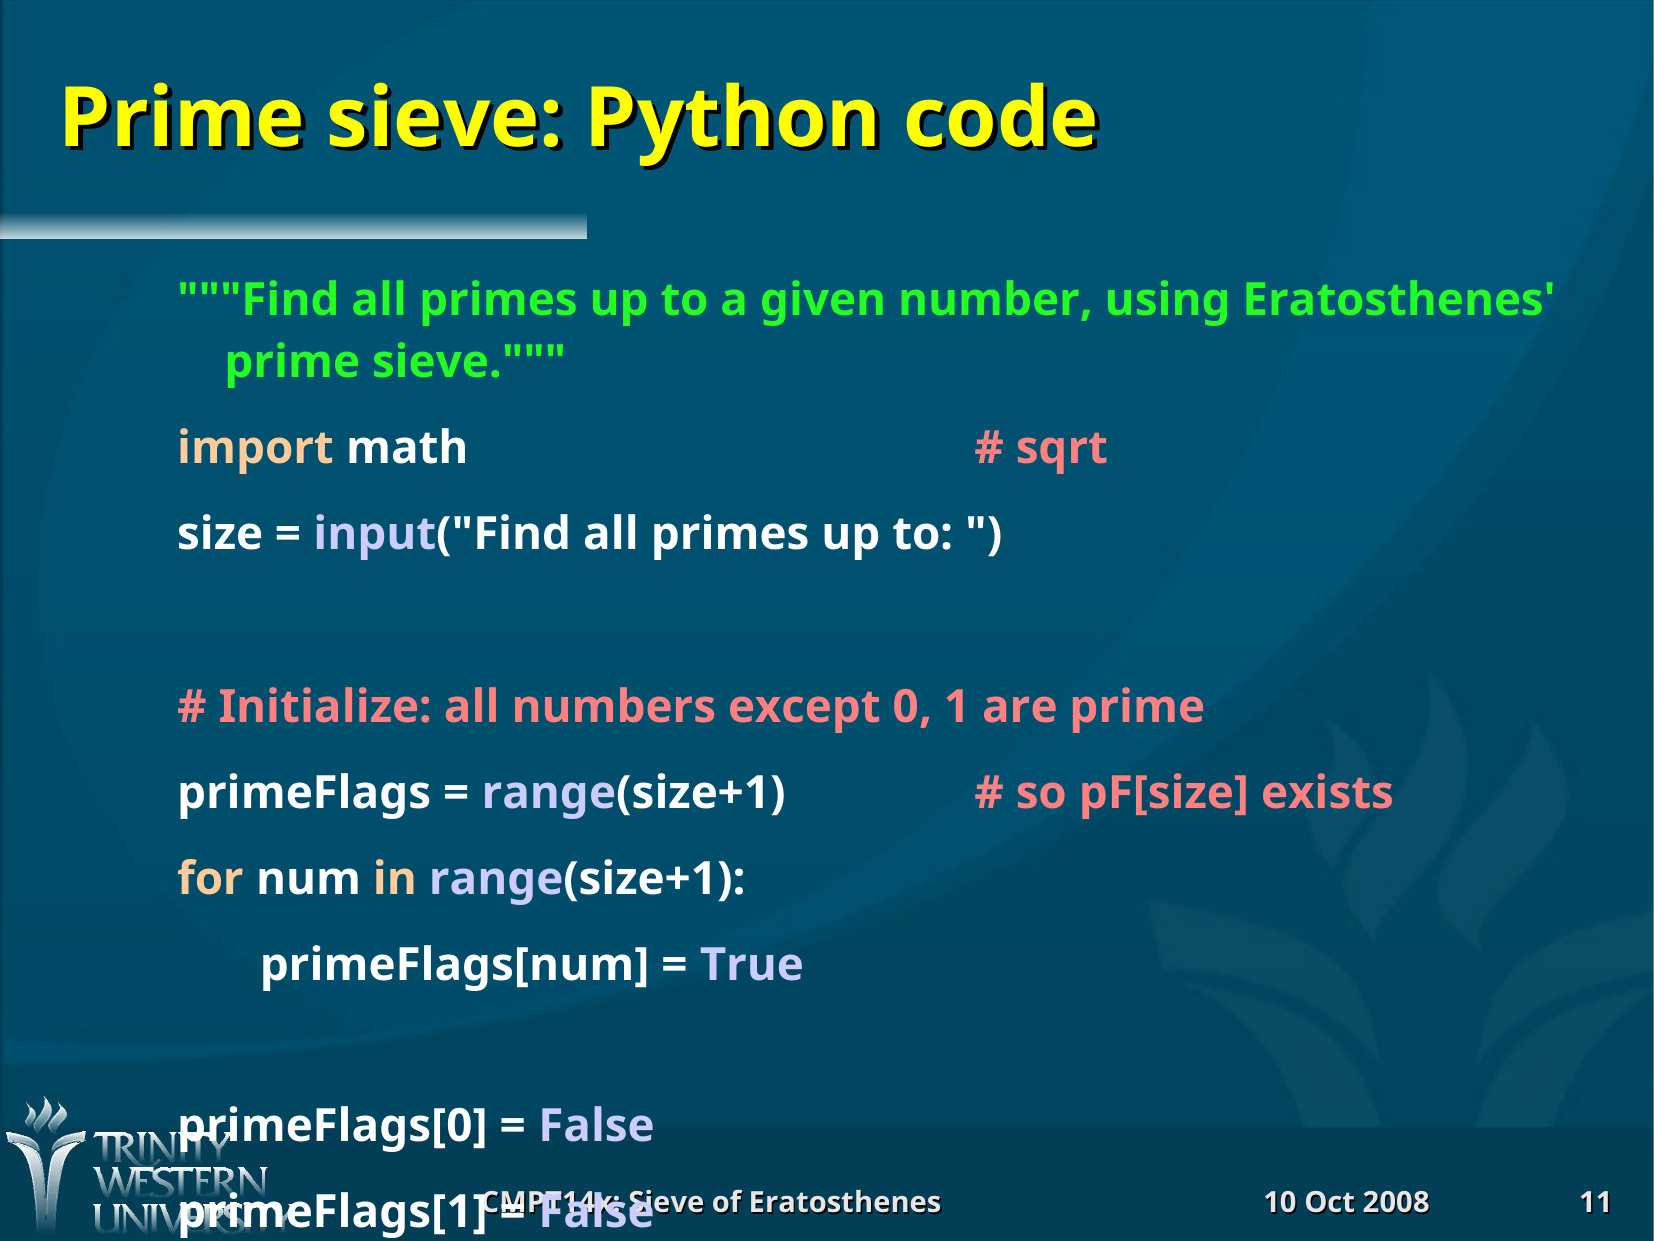

# Prime sieve: Python code
"""Find all primes up to a given number, using Eratosthenes' prime sieve."""
import math							# sqrt
size = input("Find all primes up to: ")
# Initialize: all numbers except 0, 1 are prime
primeFlags = range(size+1)			# so pF[size] exists
for num in range(size+1):
primeFlags[num] = True
primeFlags[0] = False
primeFlags[1] = False
CMPT14x: Sieve of Eratosthenes
10 Oct 2008
11